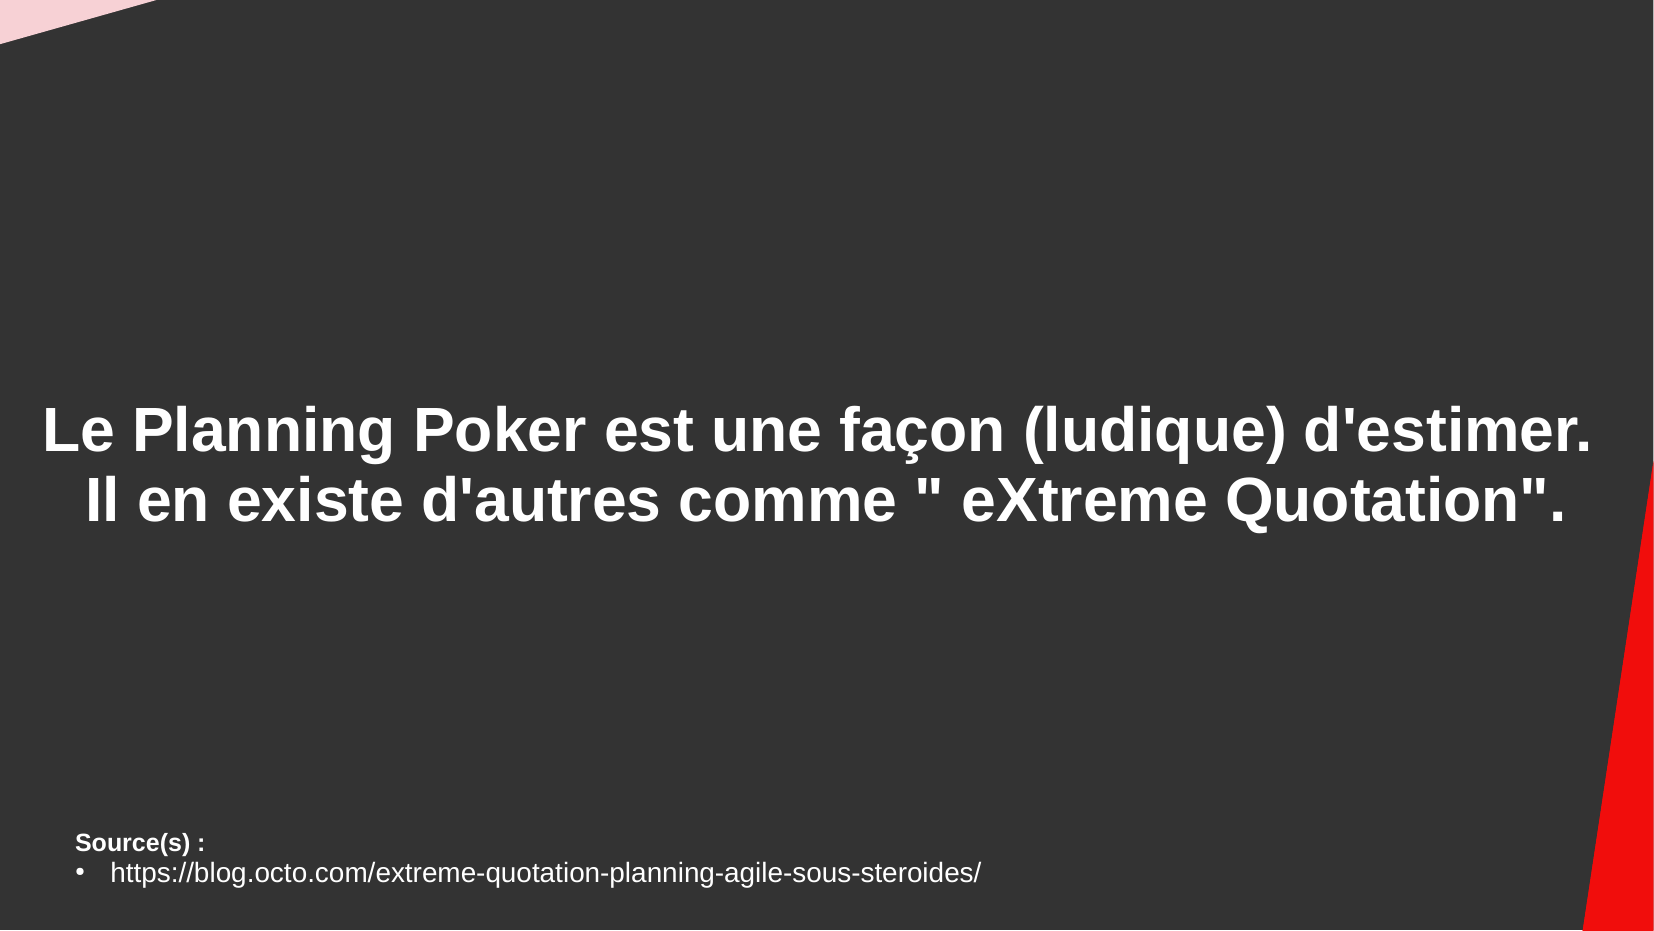

# Le Planning Poker est une façon (ludique) d'estimer. Il en existe d'autres comme " eXtreme Quotation".
Source(s) :
https://blog.octo.com/extreme-quotation-planning-agile-sous-steroides/